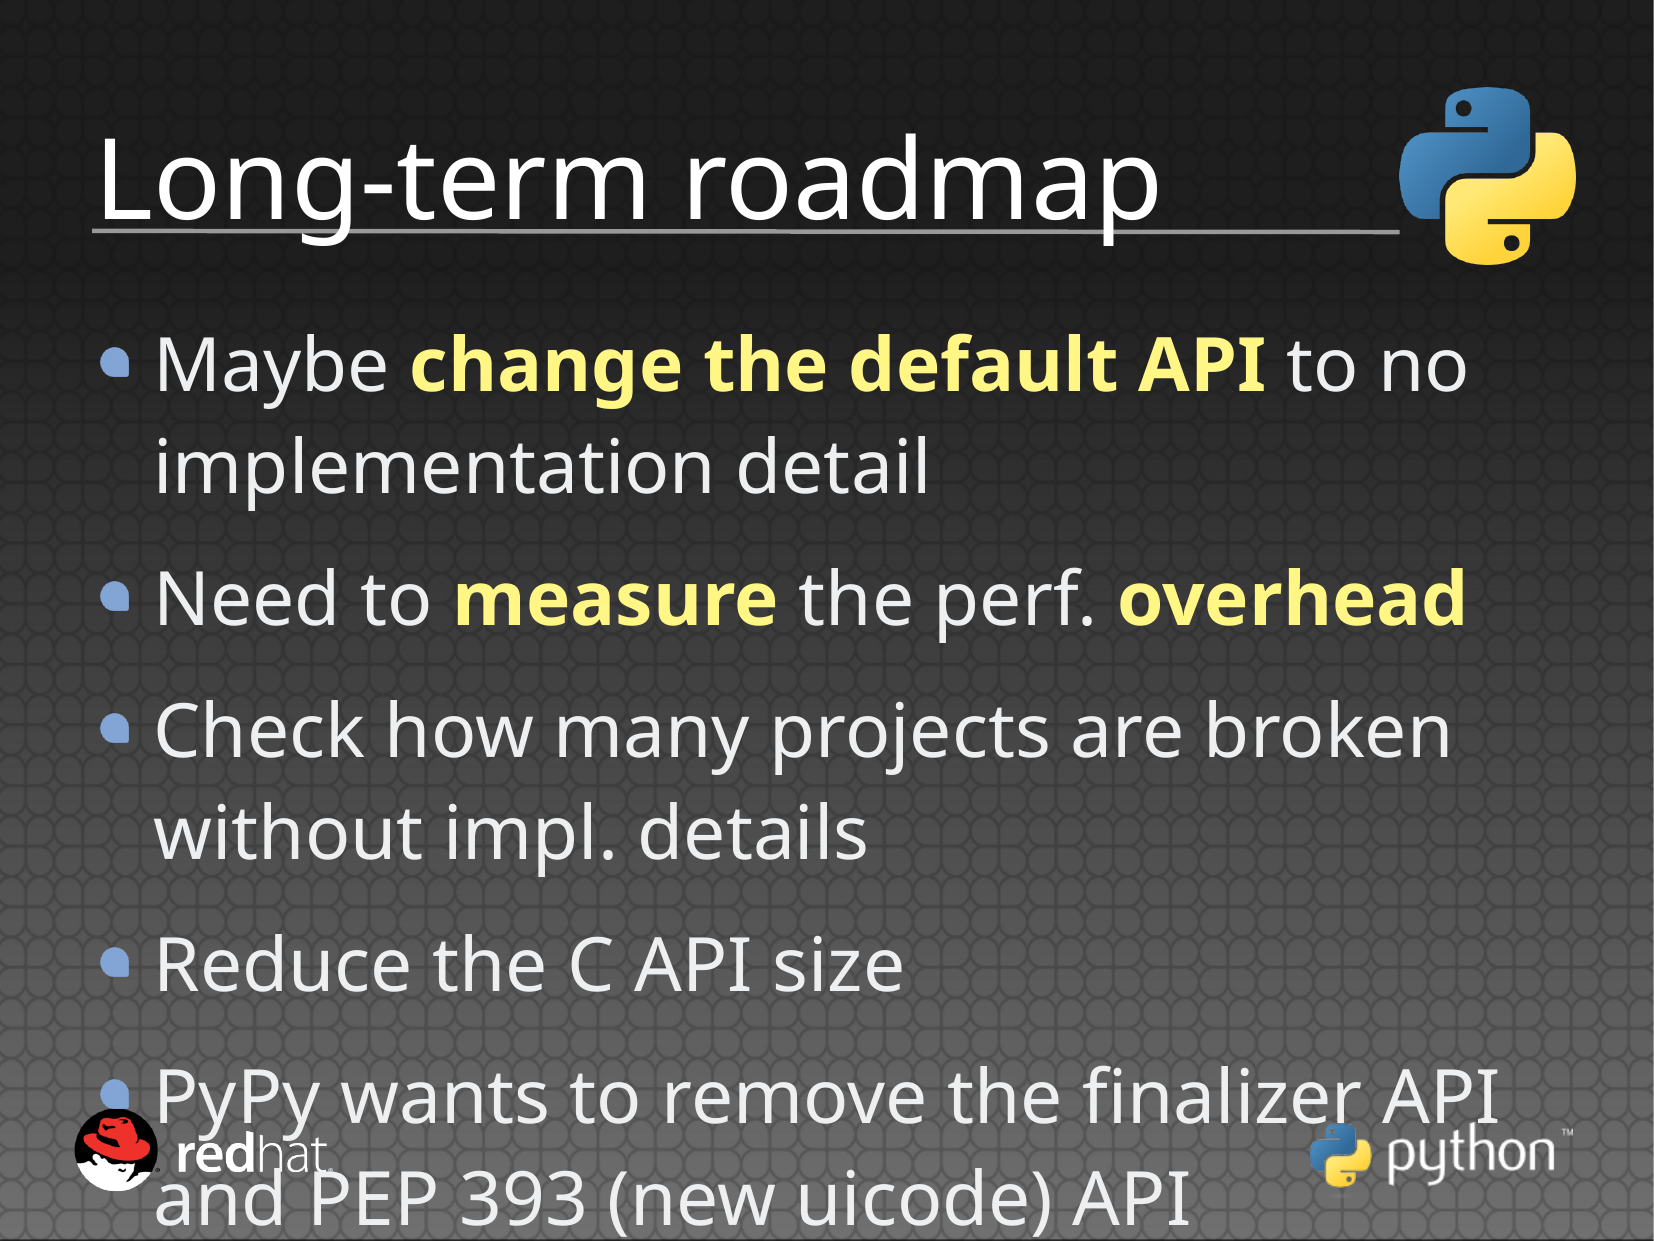

Long-term roadmap
# Maybe change the default API to no implementation detail
Need to measure the perf. overhead
Check how many projects are broken without impl. details
Reduce the C API size
PyPy wants to remove the finalizer API and PEP 393 (new uicode) API